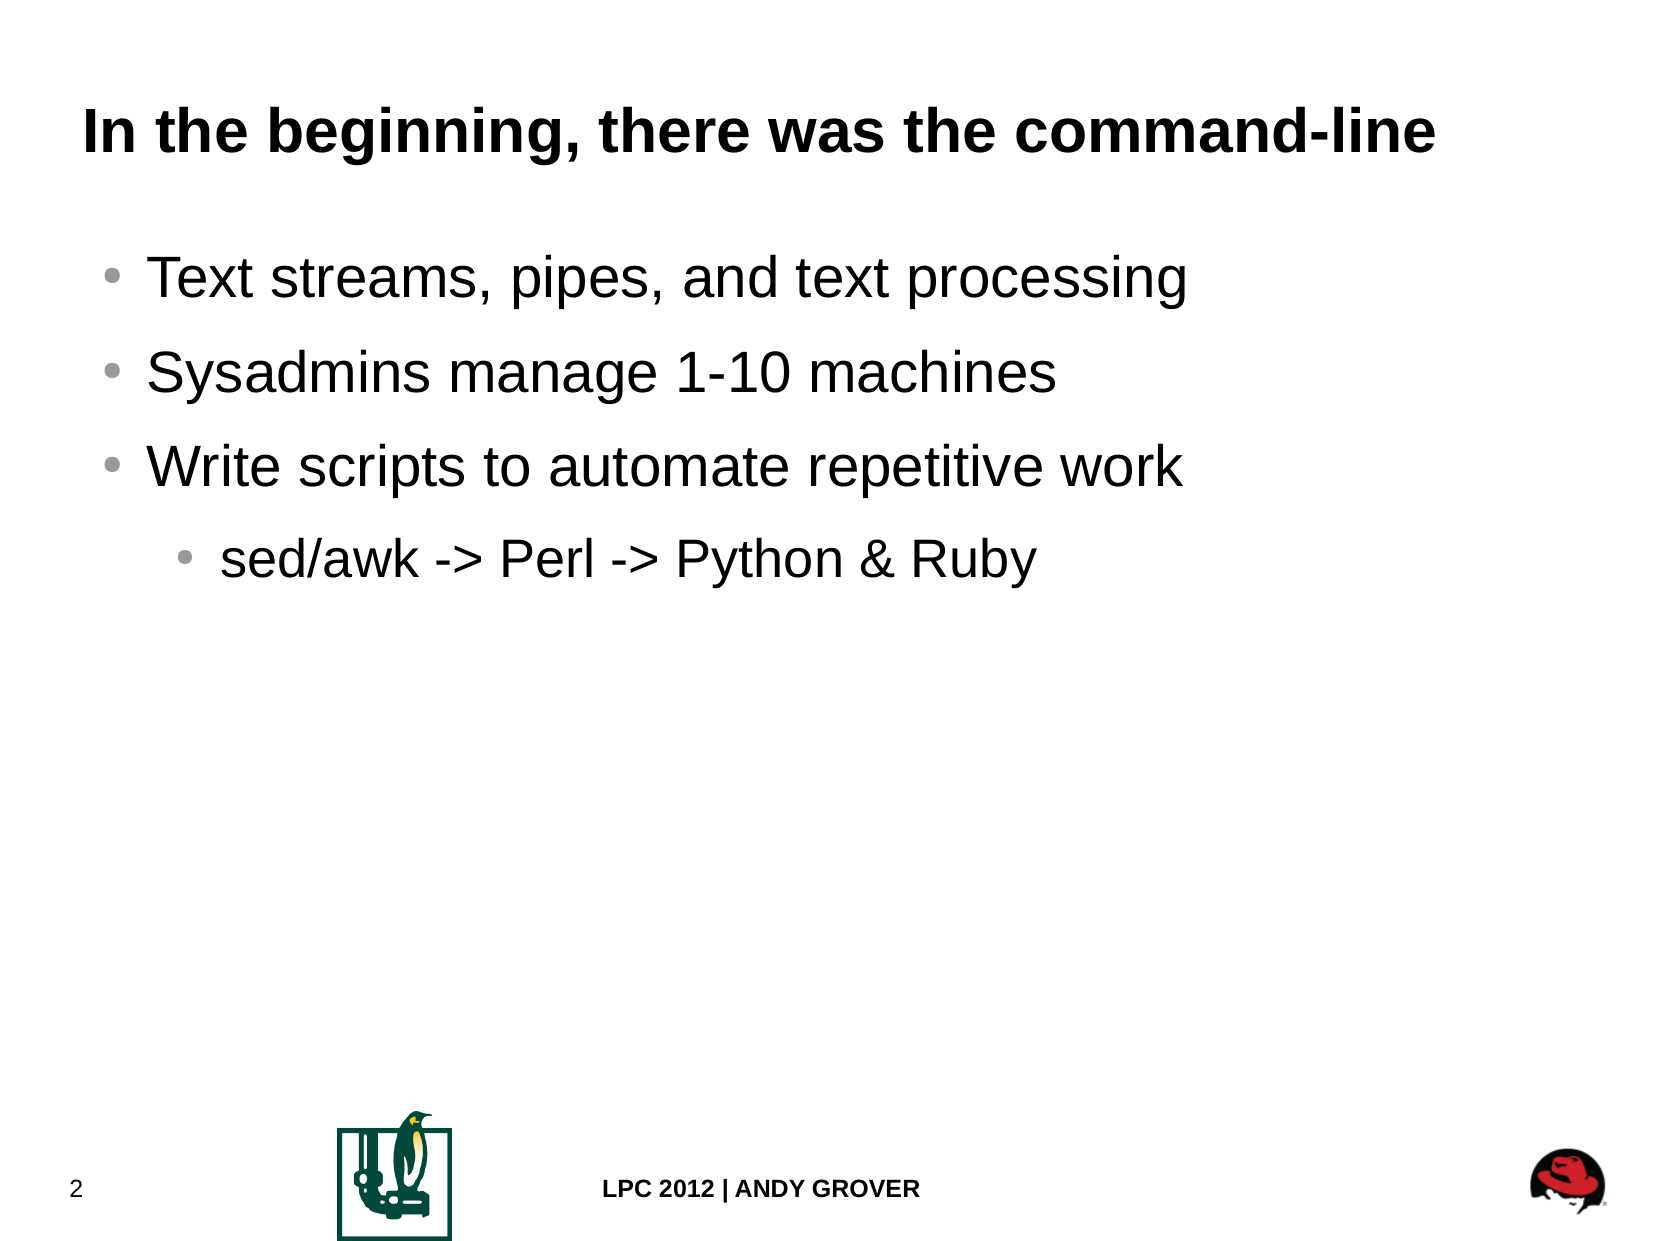

# In the beginning, there was the command-line
Text streams, pipes, and text processing
Sysadmins manage 1-10 machines
Write scripts to automate repetitive work
sed/awk -> Perl -> Python & Ruby